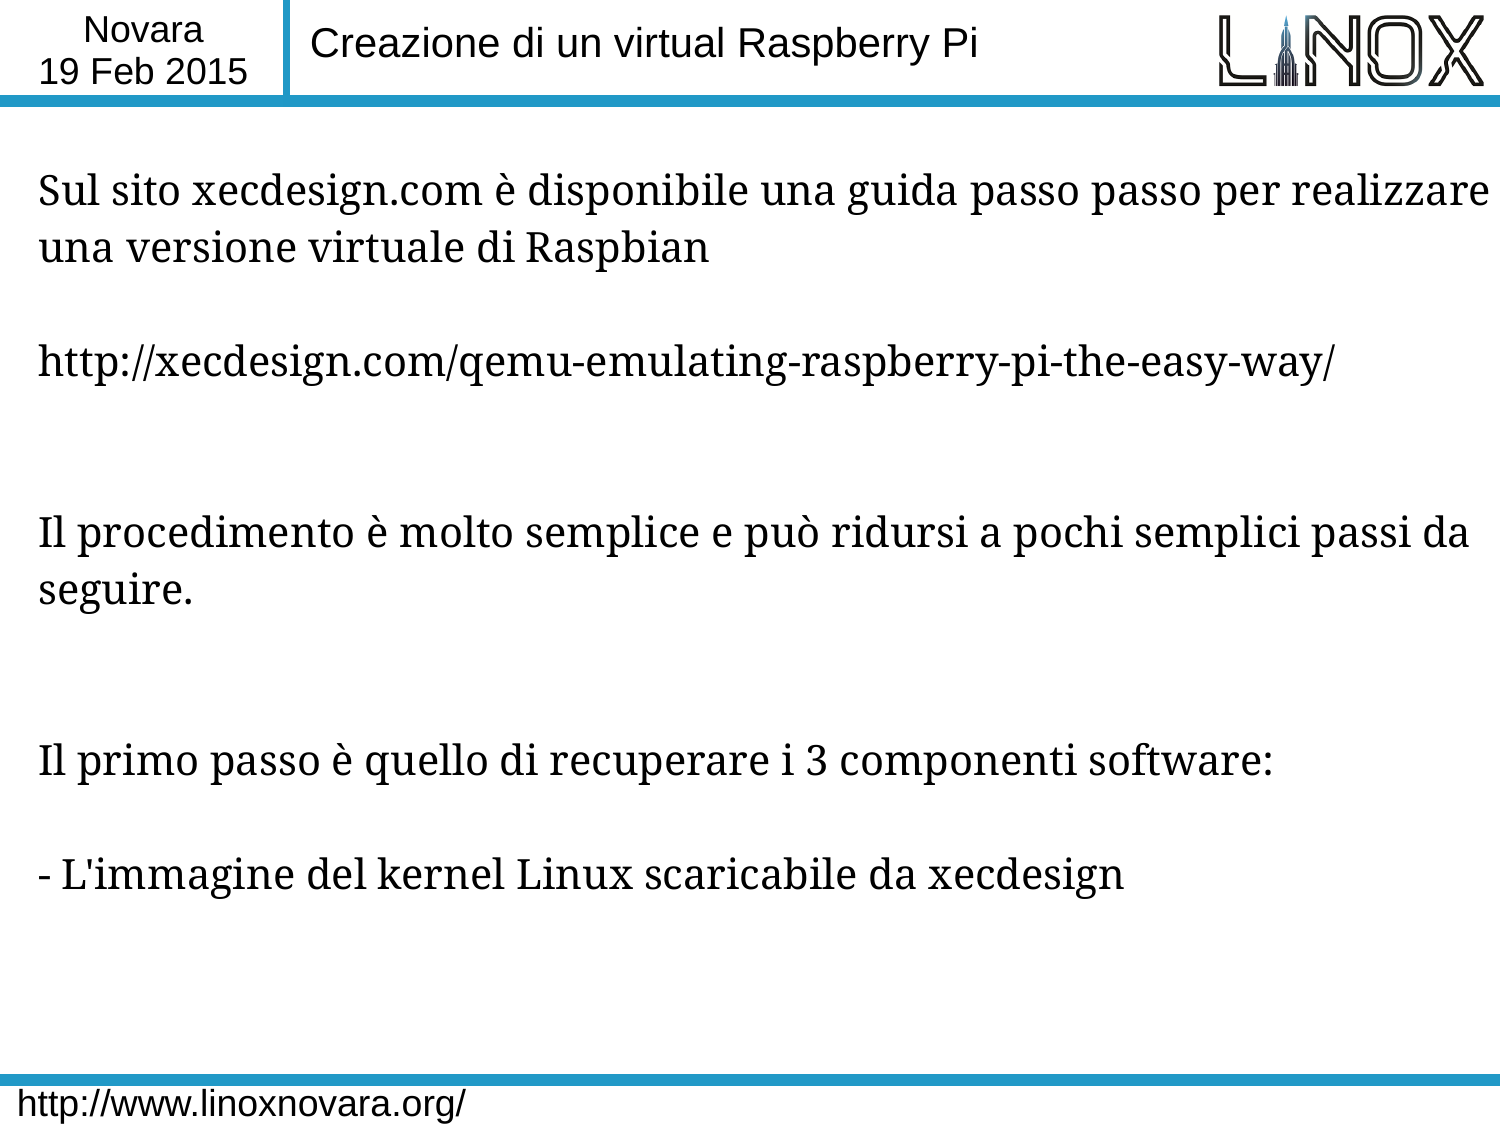

# Creazione di un virtual Raspberry Pi
Sul sito xecdesign.com è disponibile una guida passo passo per realizzare una versione virtuale di Raspbian
http://xecdesign.com/qemu-emulating-raspberry-pi-the-easy-way/
Il procedimento è molto semplice e può ridursi a pochi semplici passi da seguire.
Il primo passo è quello di recuperare i 3 componenti software:
- L'immagine del kernel Linux scaricabile da xecdesign